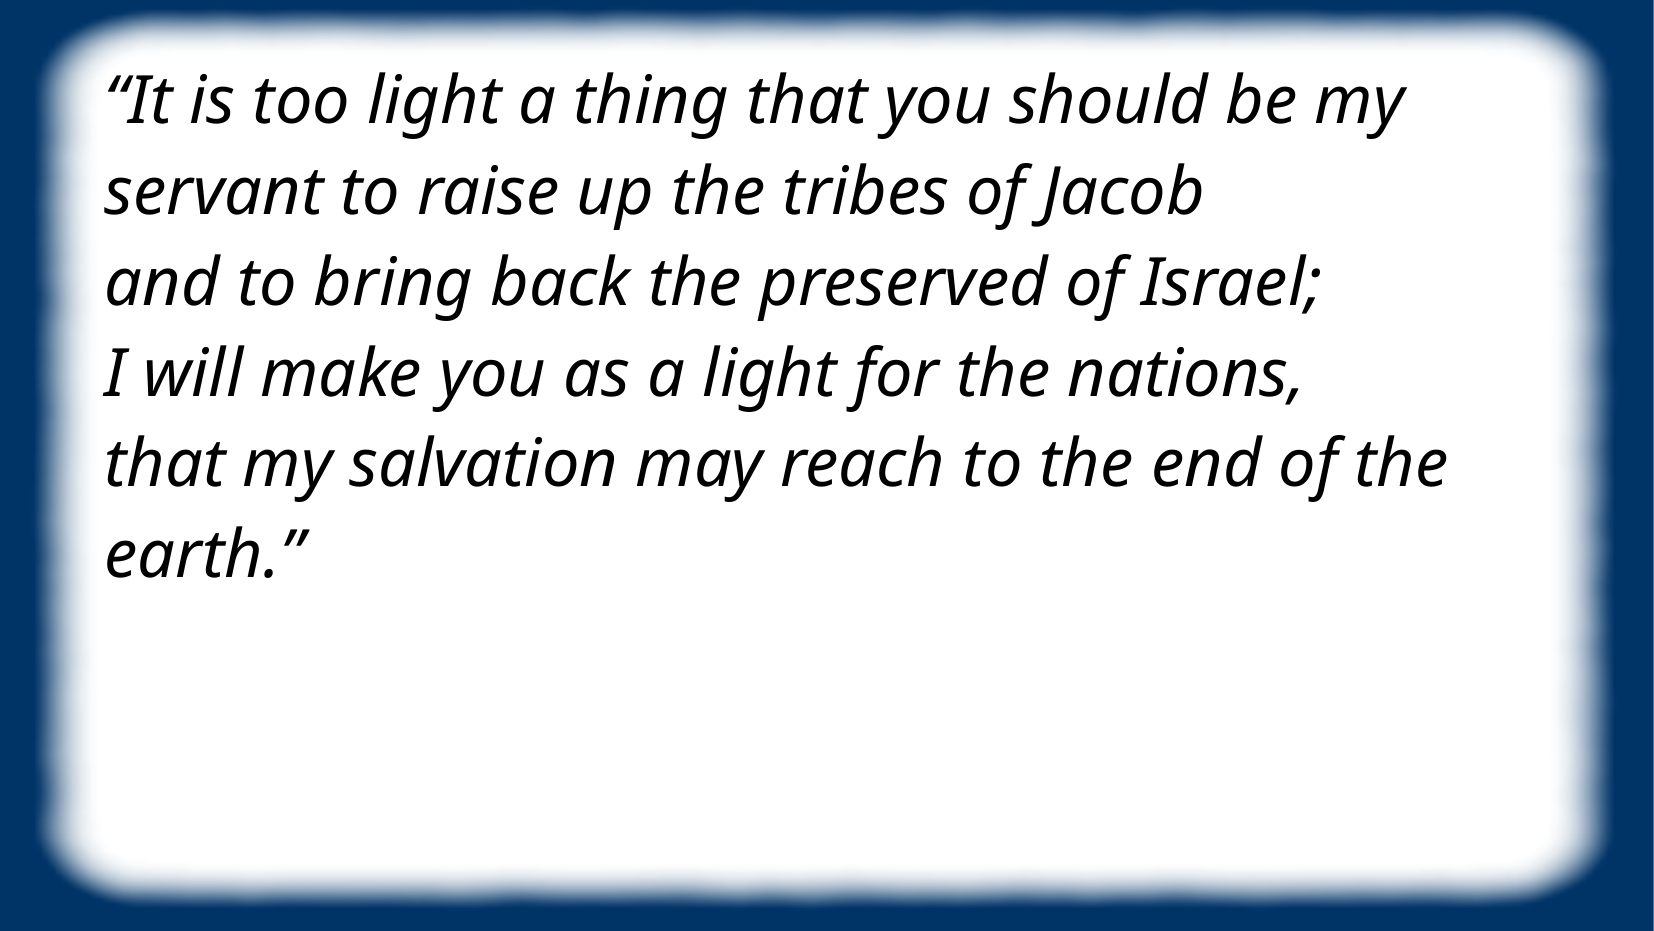

“It is too light a thing that you should be my servant to raise up the tribes of Jacob
and to bring back the preserved of Israel;
I will make you as a light for the nations,
that my salvation may reach to the end of the earth.”